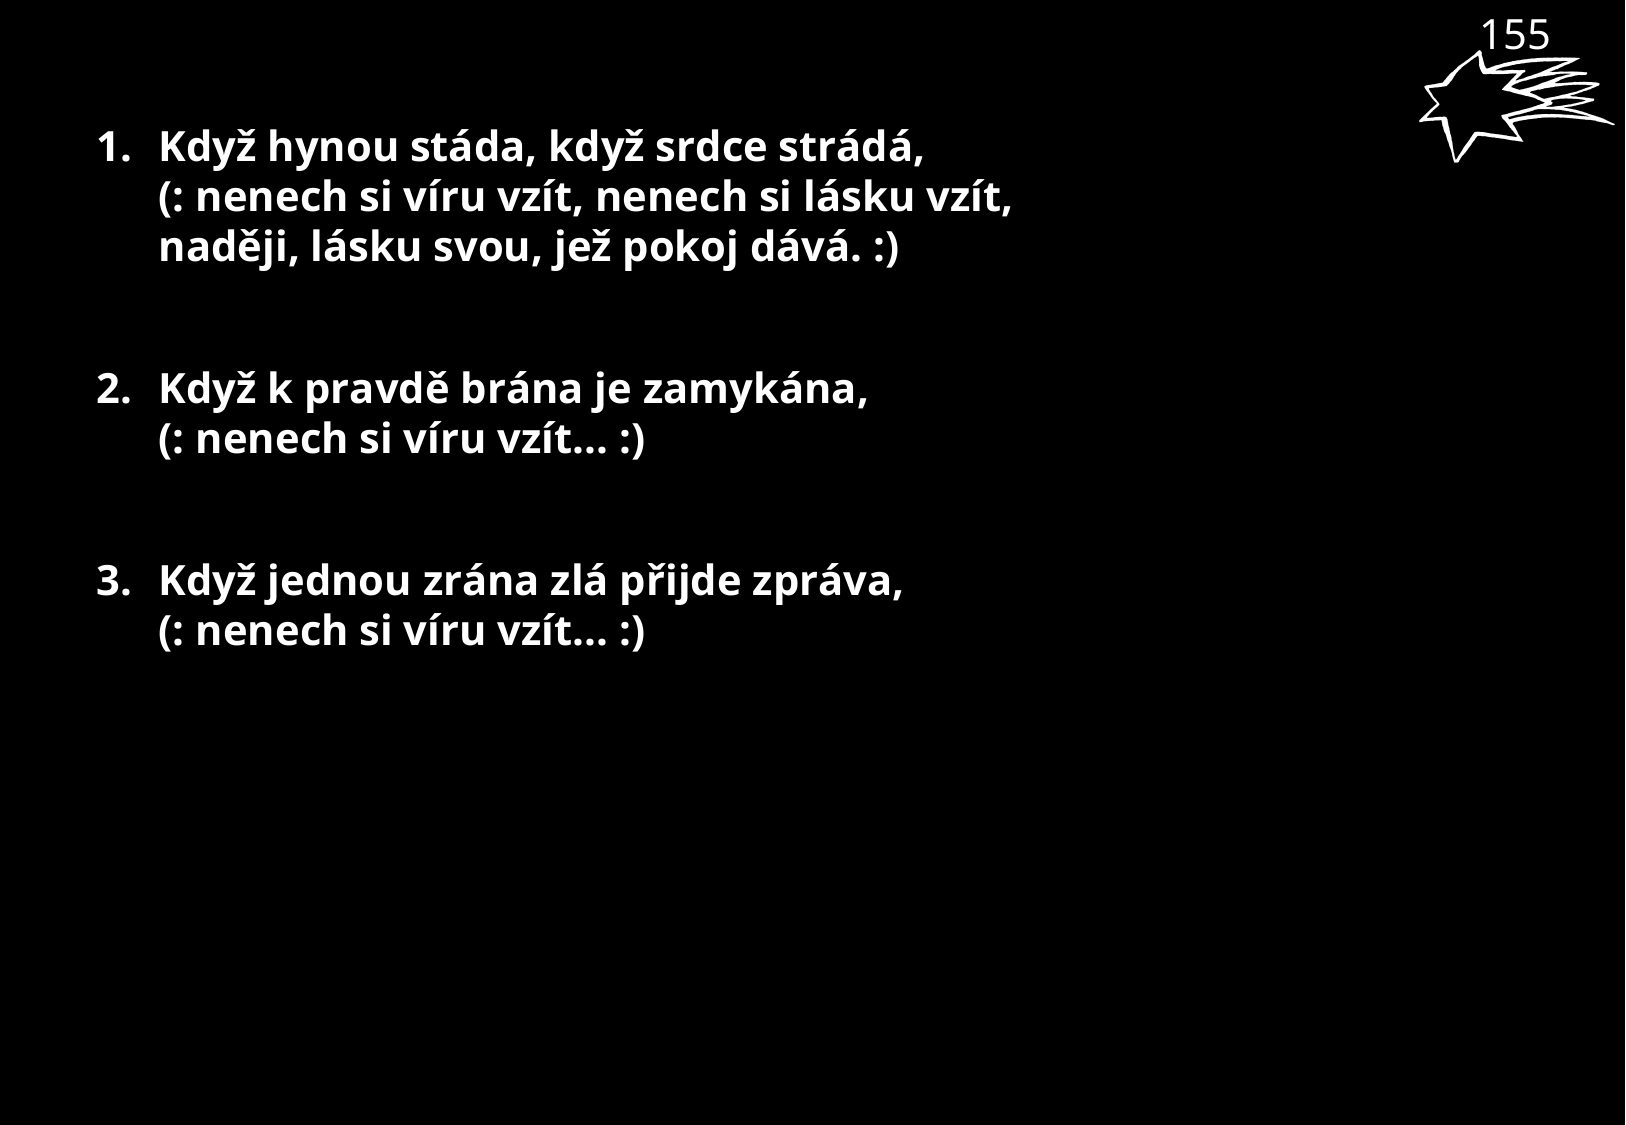

155
# Když hynou stáda, když srdce strádá, (: nenech si víru vzít, nenech si lásku vzít, naději, lásku svou, jež pokoj dává. :)
2.	Když k pravdě brána je zamykána,
(: nenech si víru vzít... :)
3.	Když jednou zrána zlá přijde zpráva,
(: nenech si víru vzít... :)